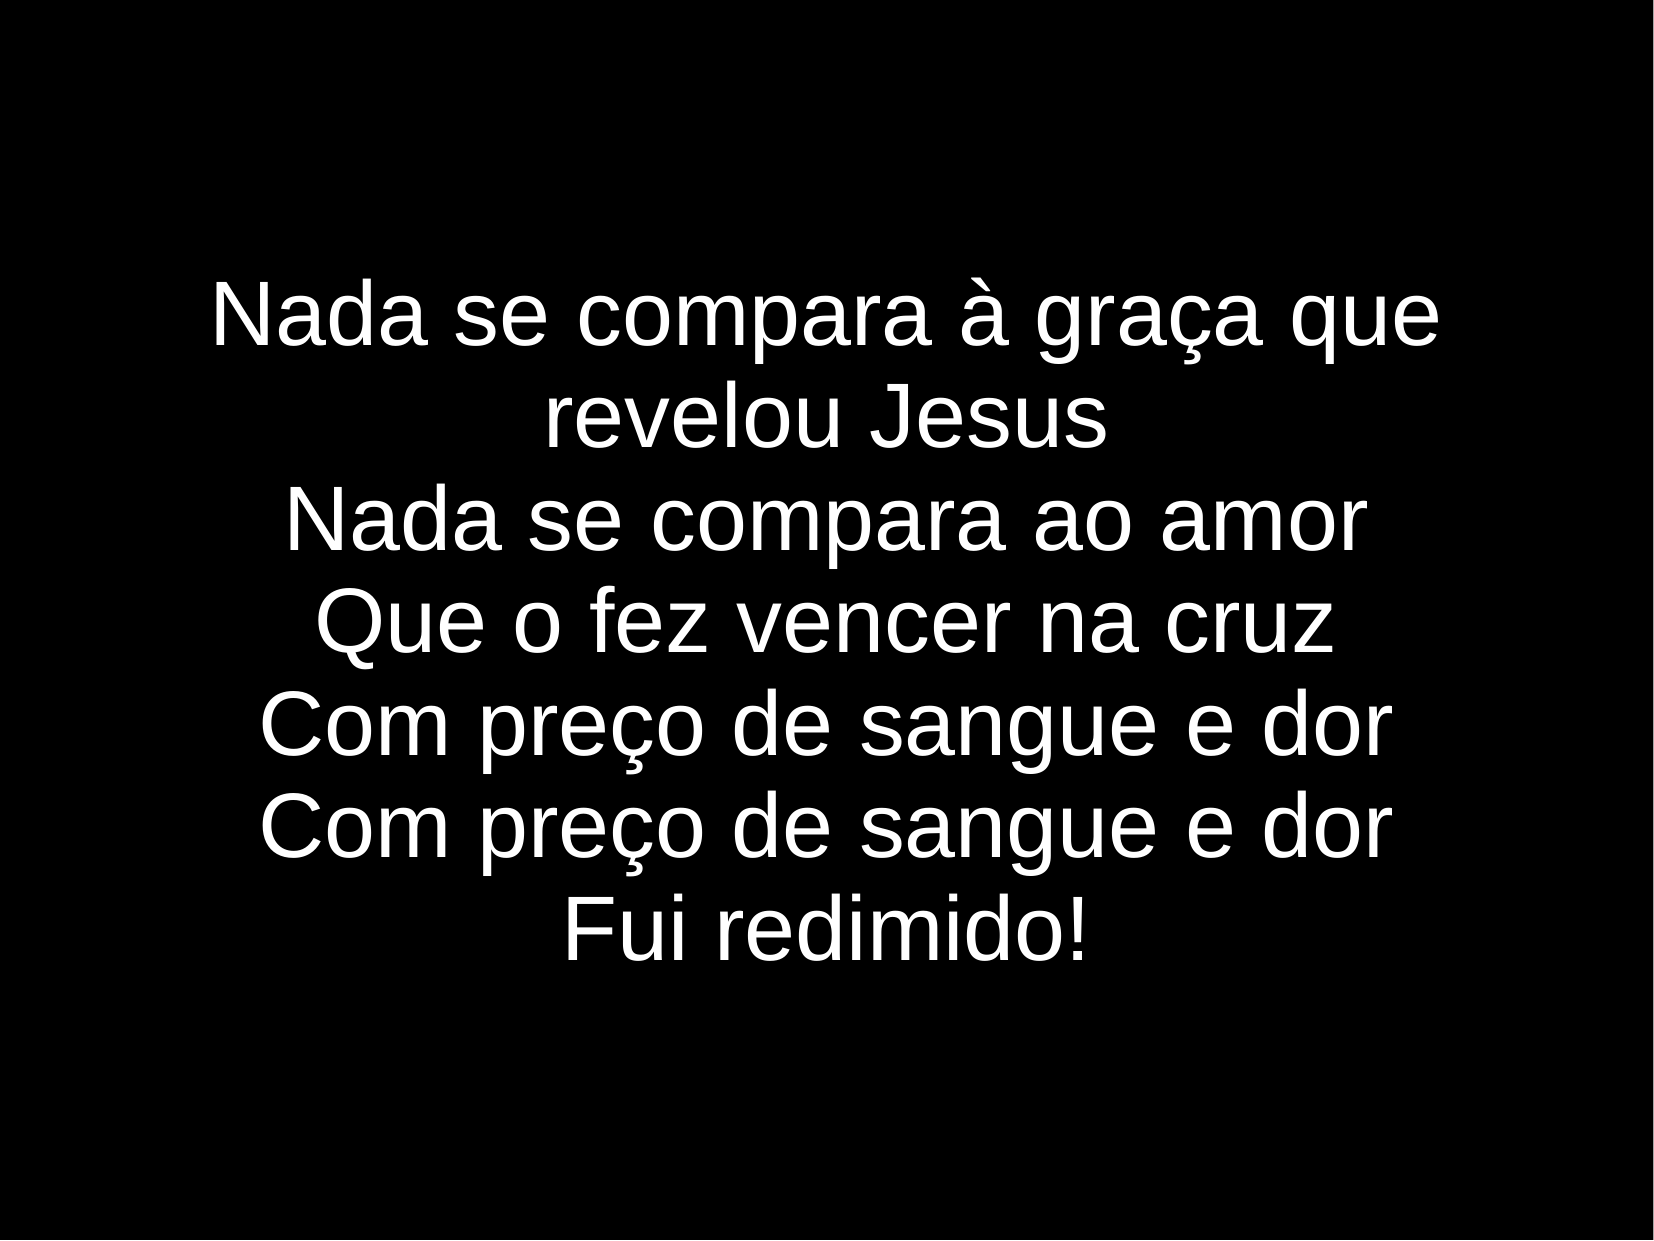

# Nada se compara à graça que revelou Jesus
Nada se compara ao amor
Que o fez vencer na cruz
Com preço de sangue e dor
Com preço de sangue e dor
Fui redimido!